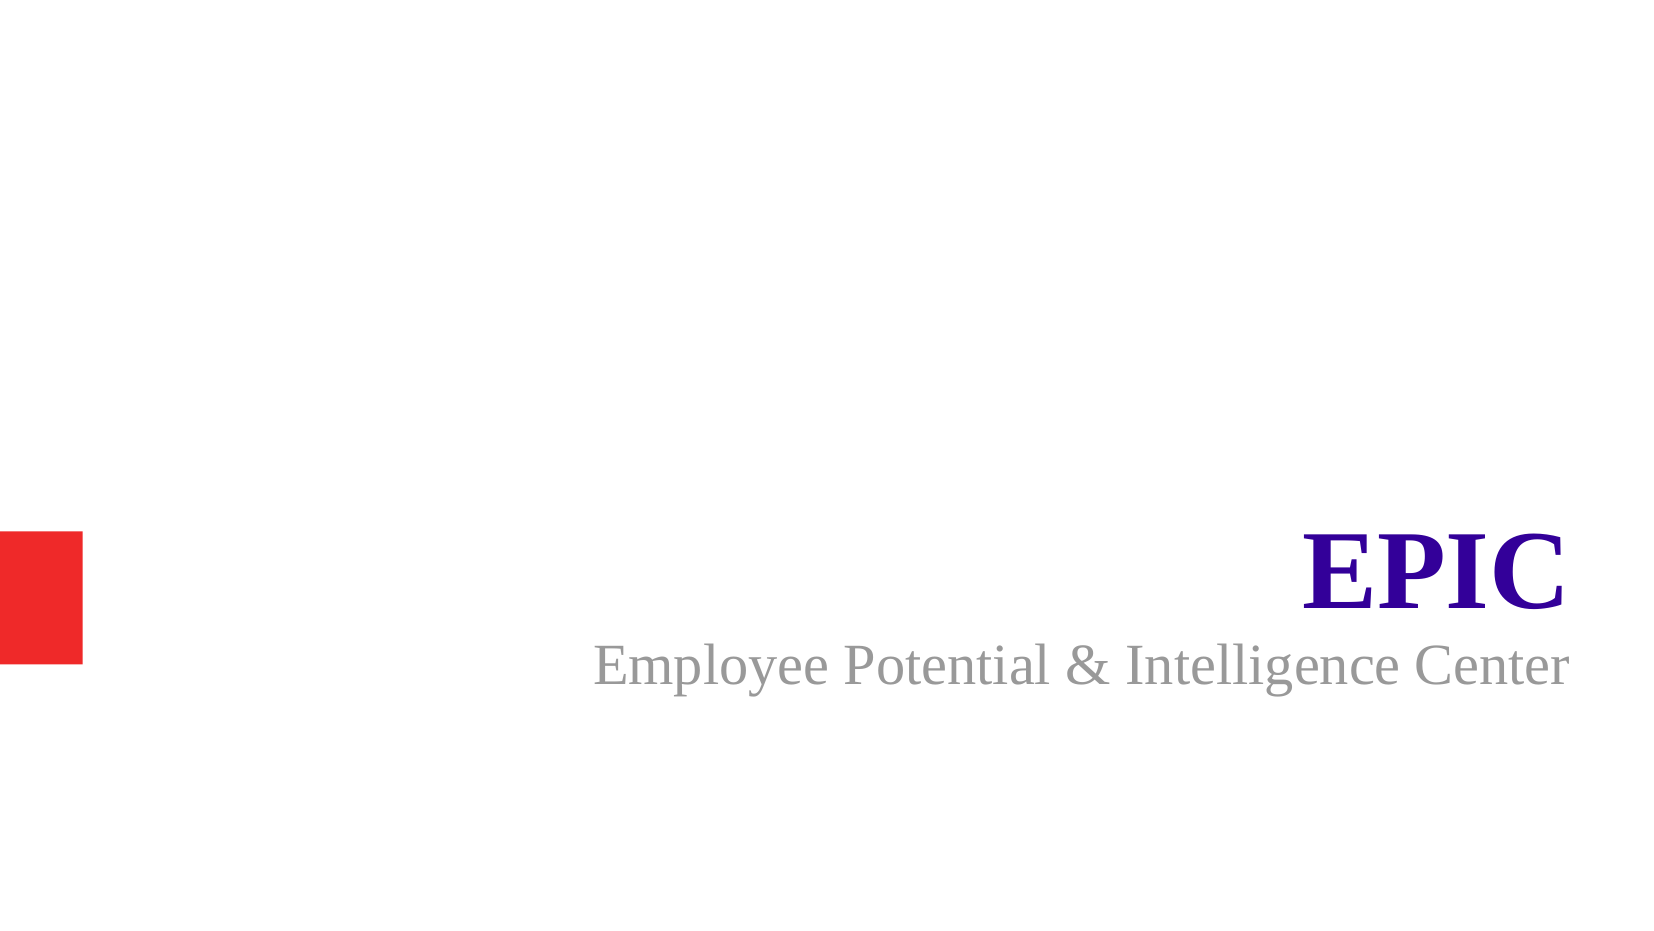

# EPIC
Employee Potential & Intelligence Center